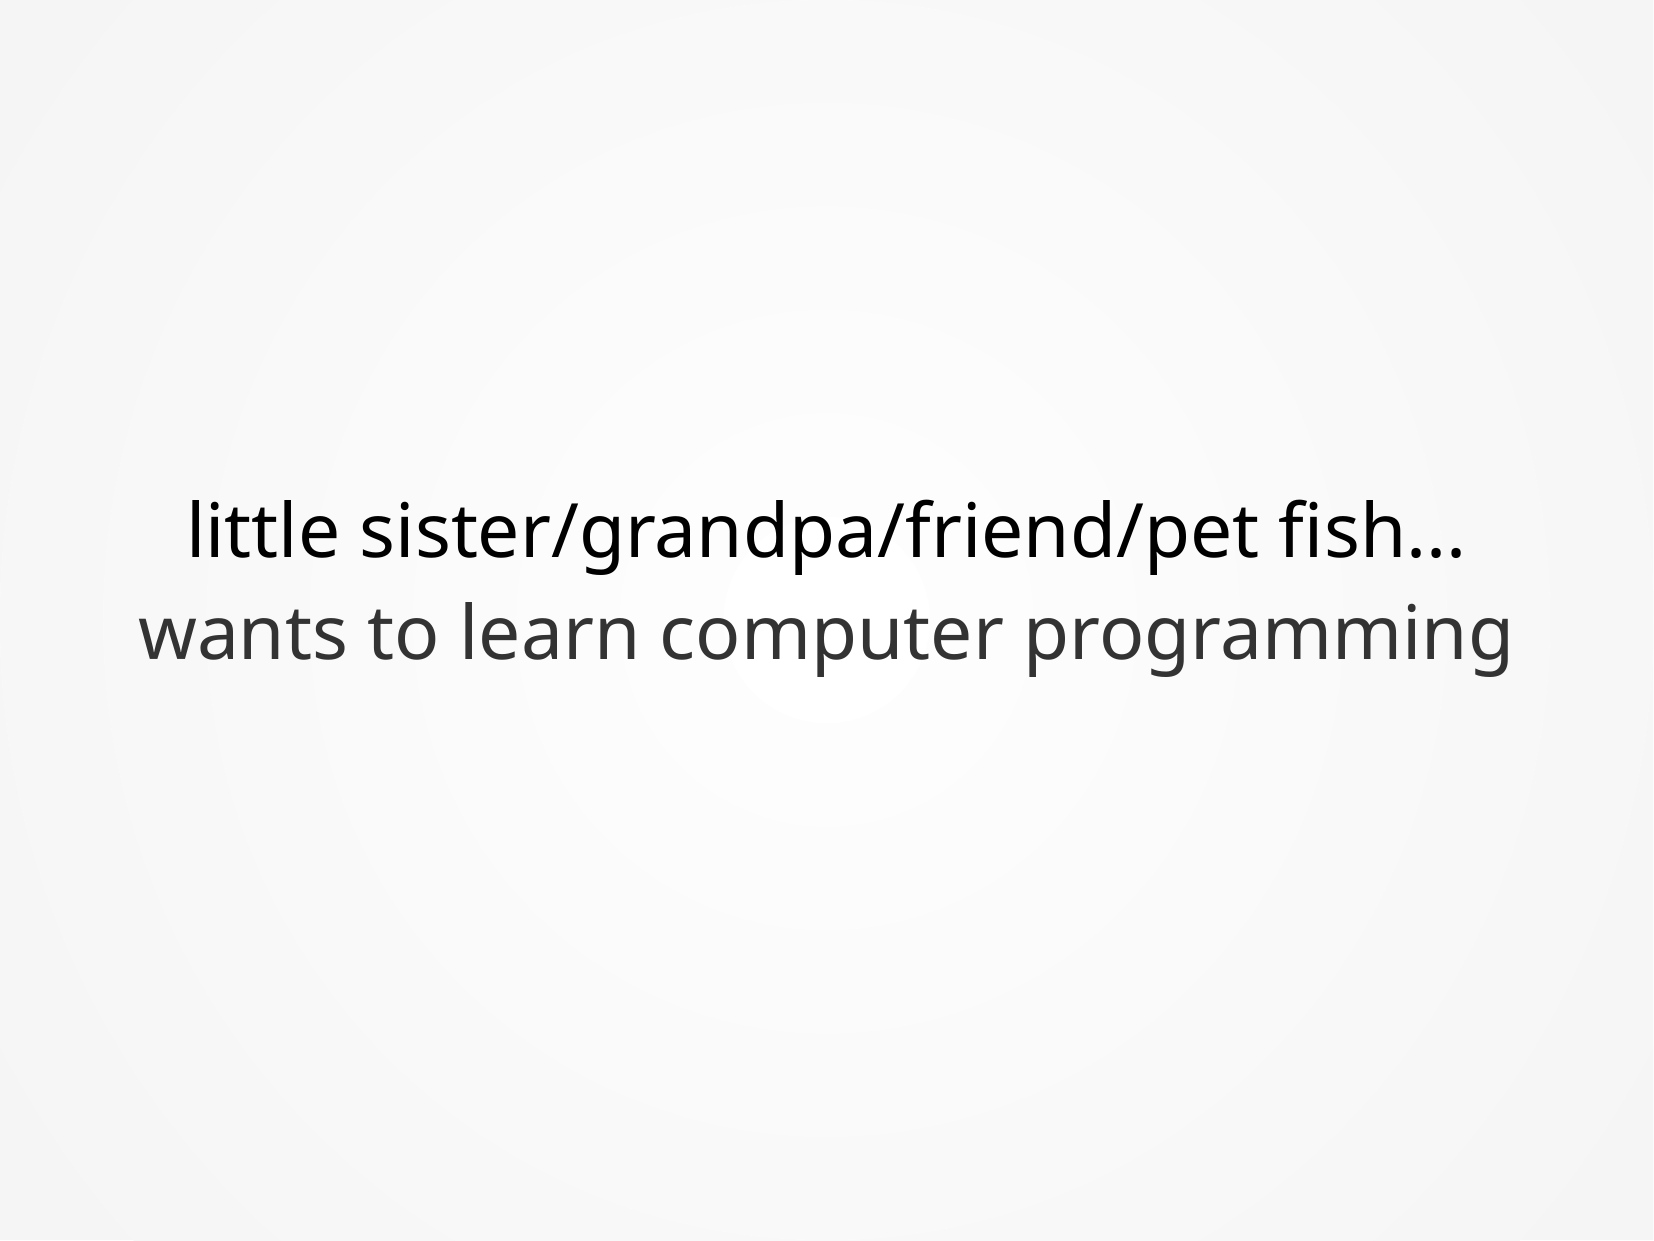

# little sister/grandpa/friend/pet fish...
wants to learn computer programming